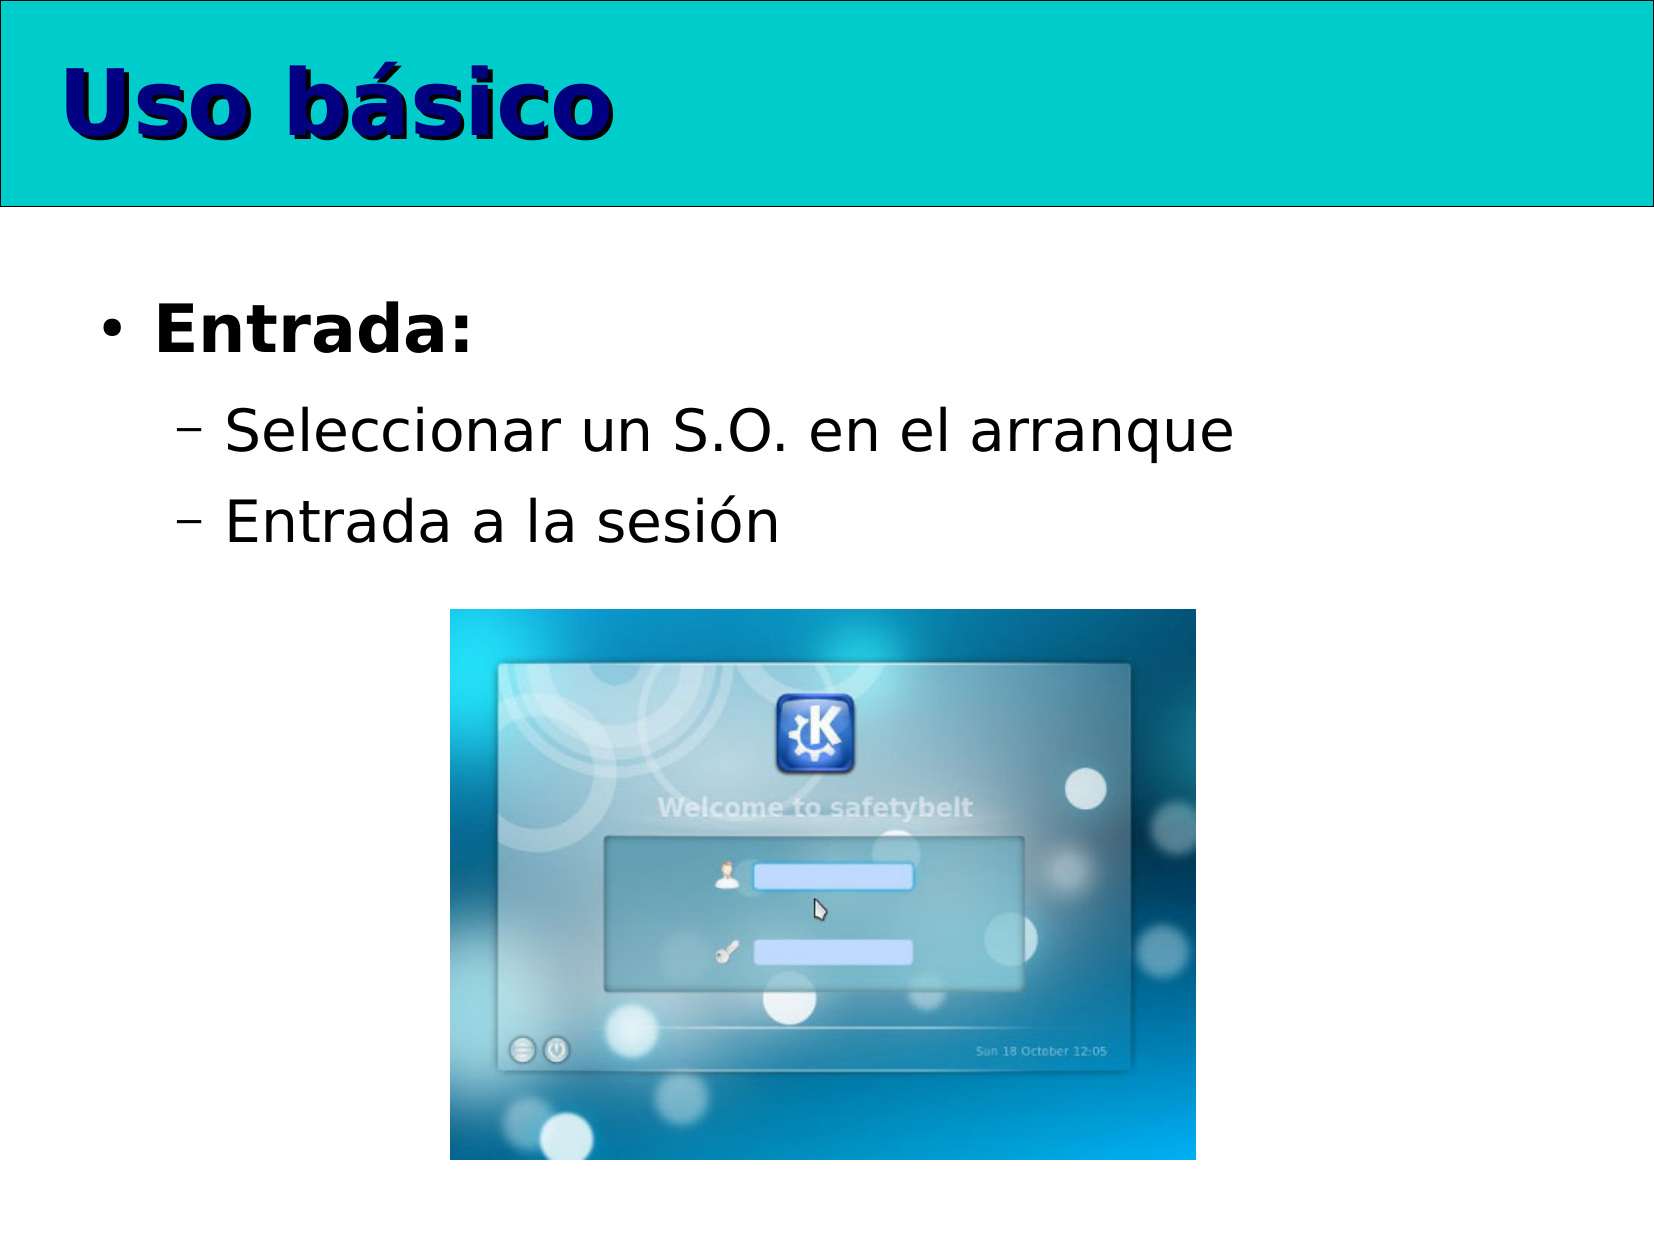

# Uso básico
Entrada:
Seleccionar un S.O. en el arranque
Entrada a la sesión